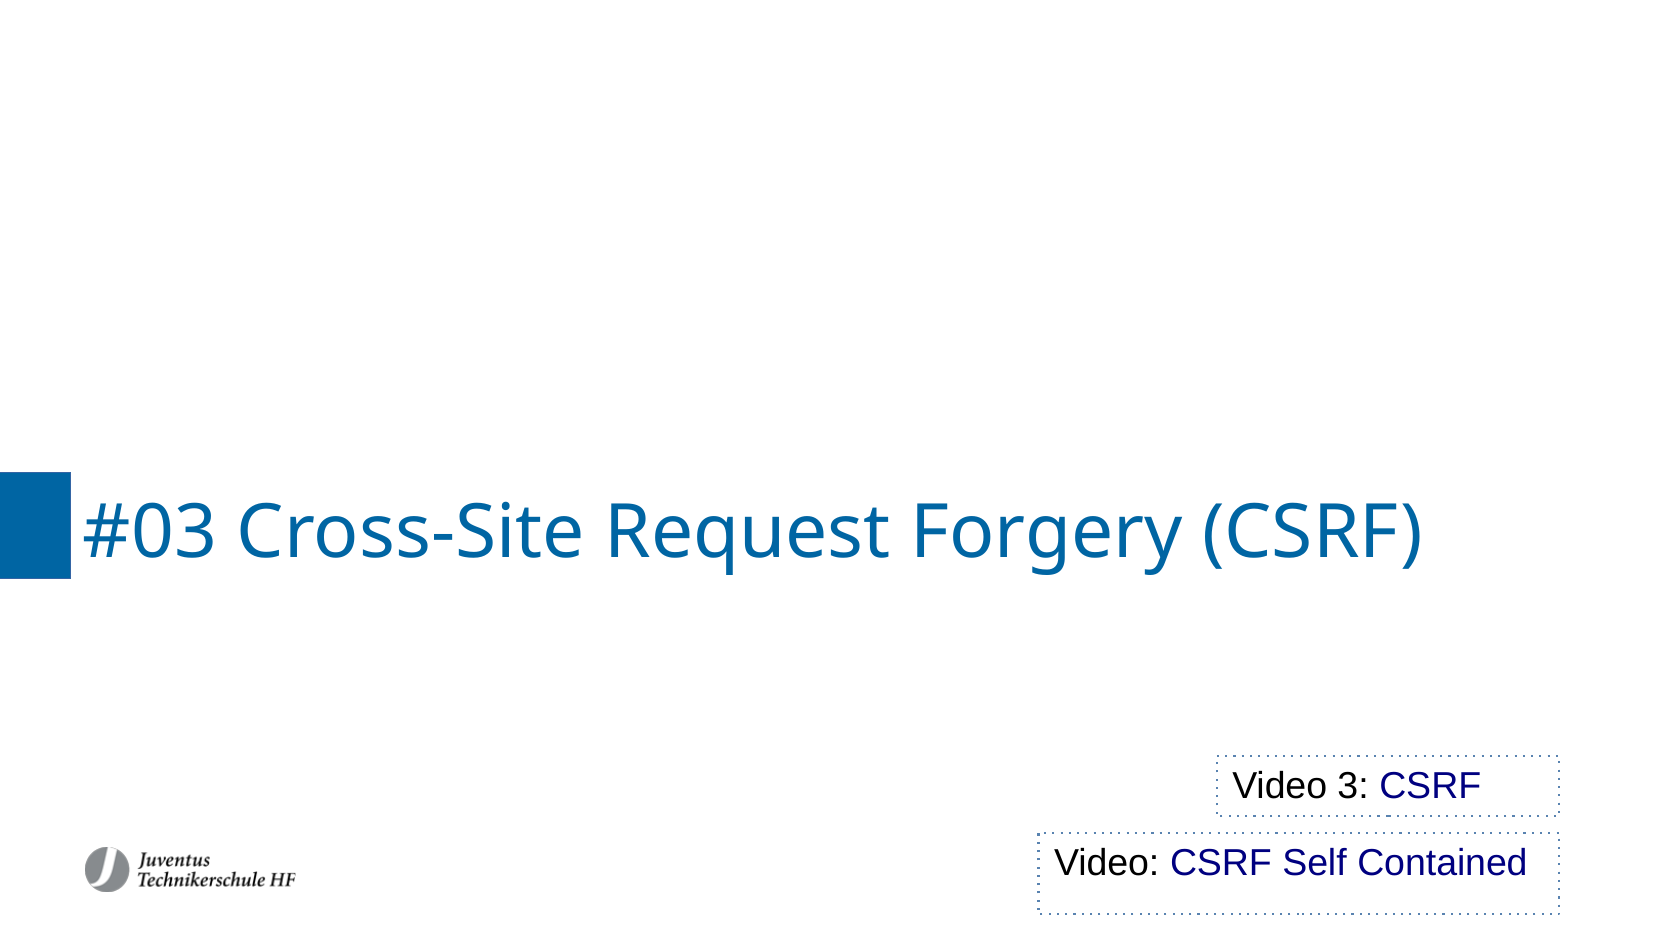

# #03 Cross-Site Request Forgery (CSRF)
Video 3: CSRF
Video: CSRF Self Contained